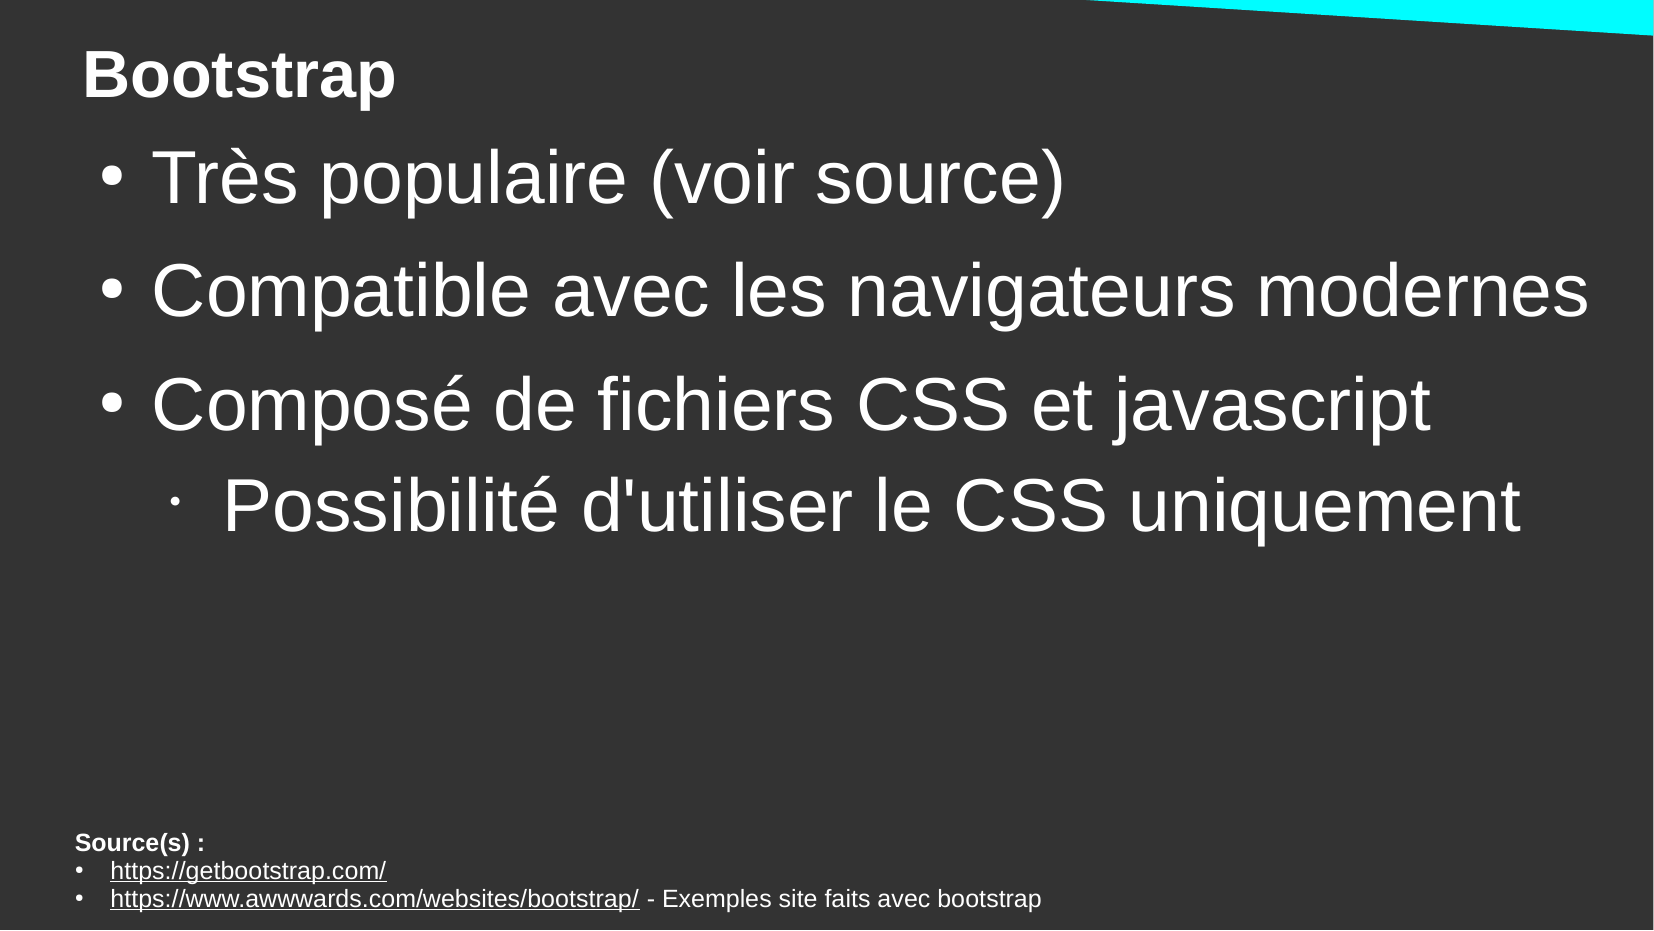

# Bootstrap
Très populaire (voir source)
Compatible avec les navigateurs modernes
Composé de fichiers CSS et javascript
Possibilité d'utiliser le CSS uniquement
Source(s) :
https://getbootstrap.com/
https://www.awwwards.com/websites/bootstrap/ - Exemples site faits avec bootstrap